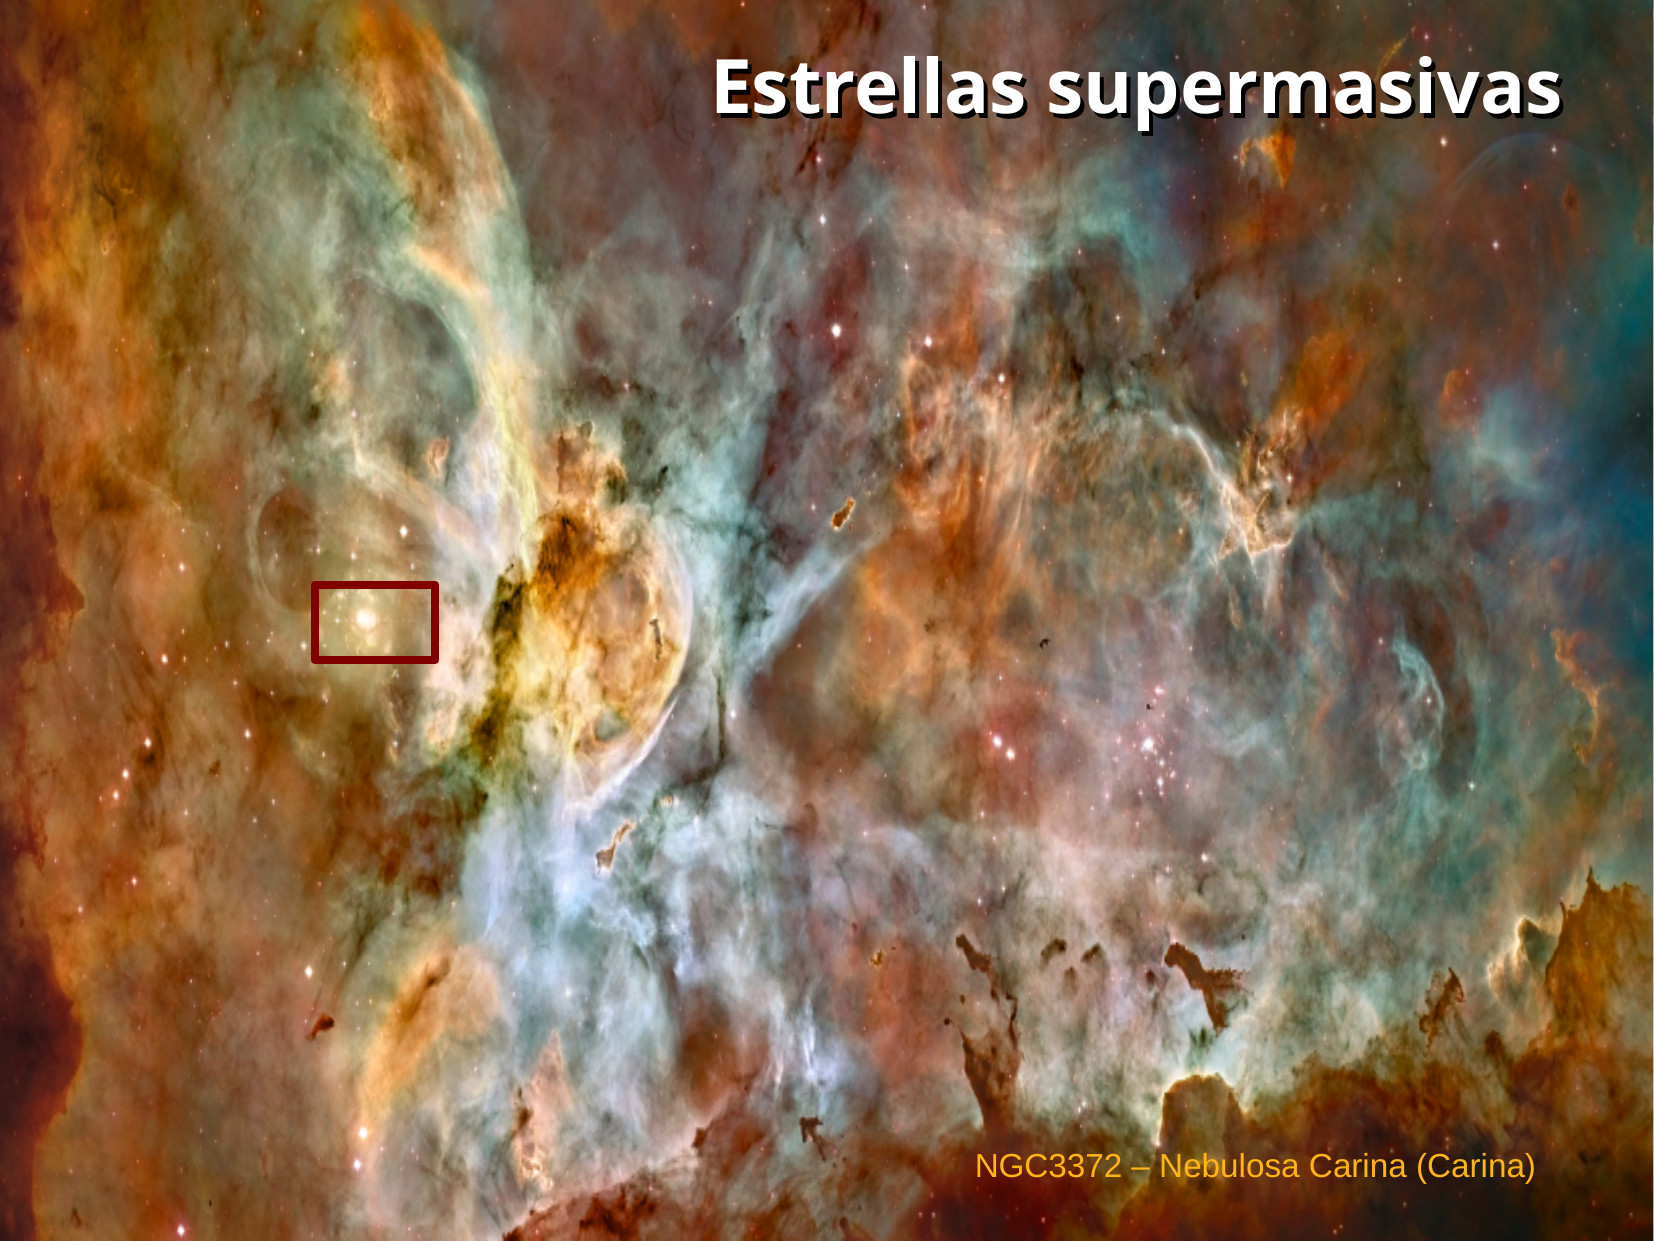

# Estrellas supermasivas
NGC3372 – Nebulosa Carina (Carina)
Sep 29, 2016
H. Asorey - IPAC 2016 - 08/16
49